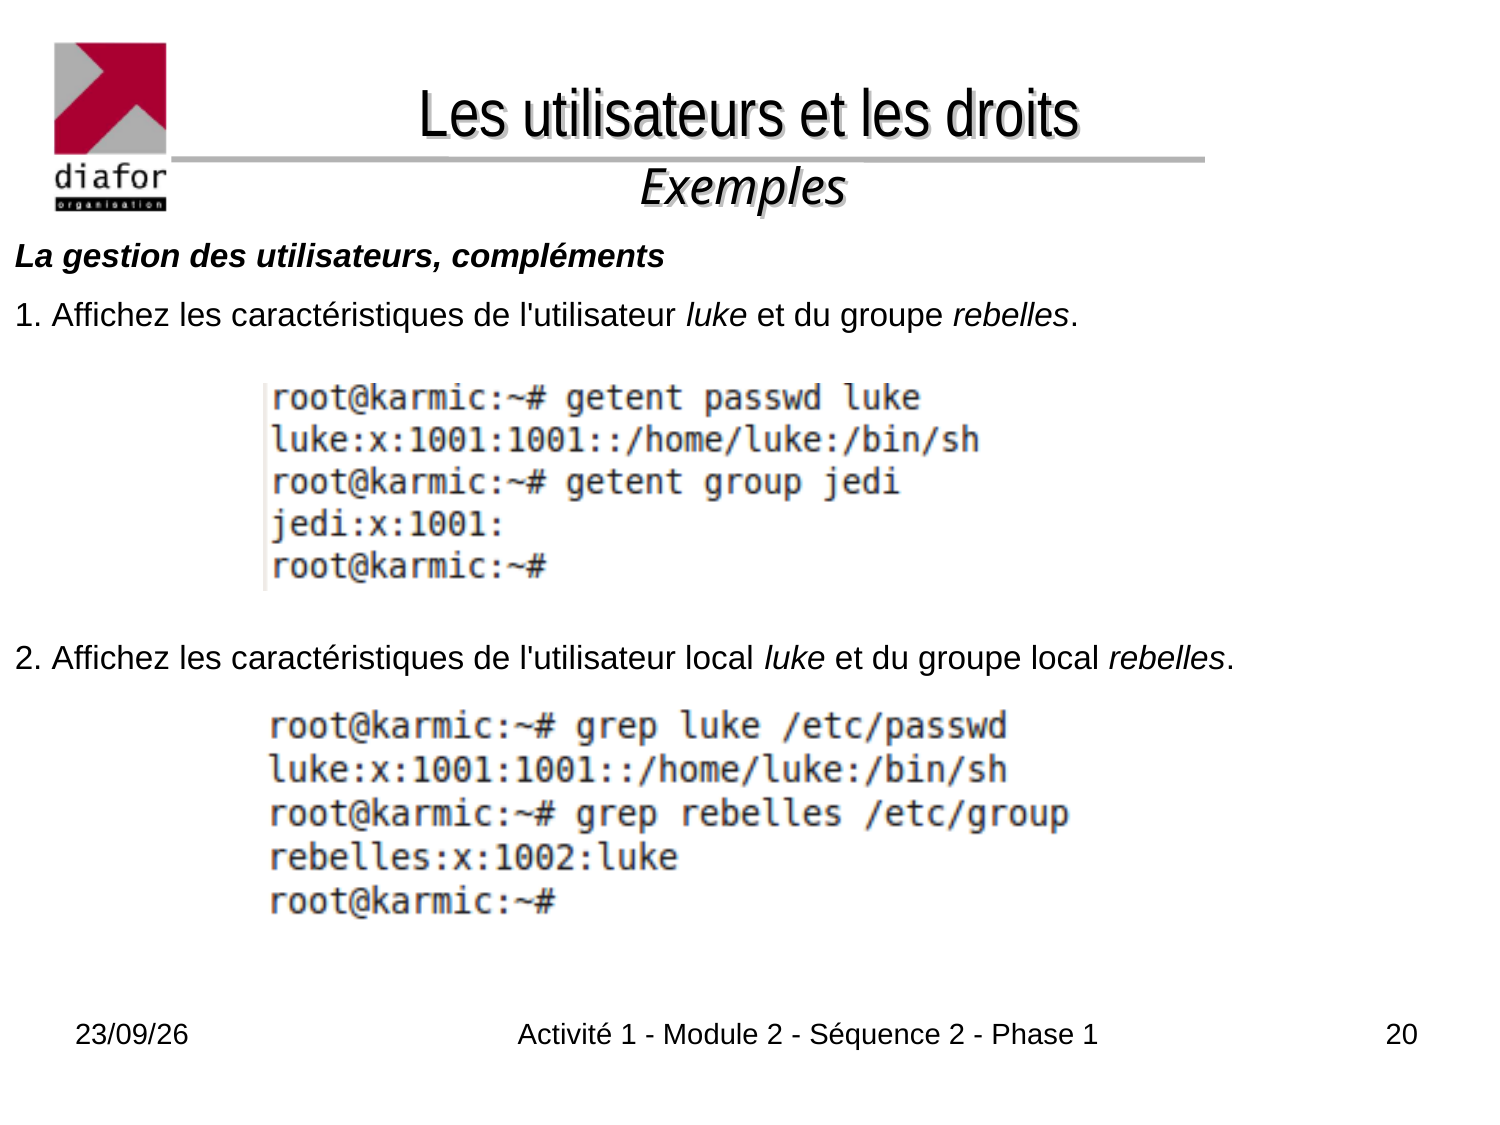

# Les utilisateurs et les droits Exemples
La gestion des utilisateurs, compléments
1. Affichez les caractéristiques de l'utilisateur luke et du groupe rebelles.
2. Affichez les caractéristiques de l'utilisateur local luke et du groupe local rebelles.
Activité 1 - Module 2 - Séquence 2 - Phase 1
20